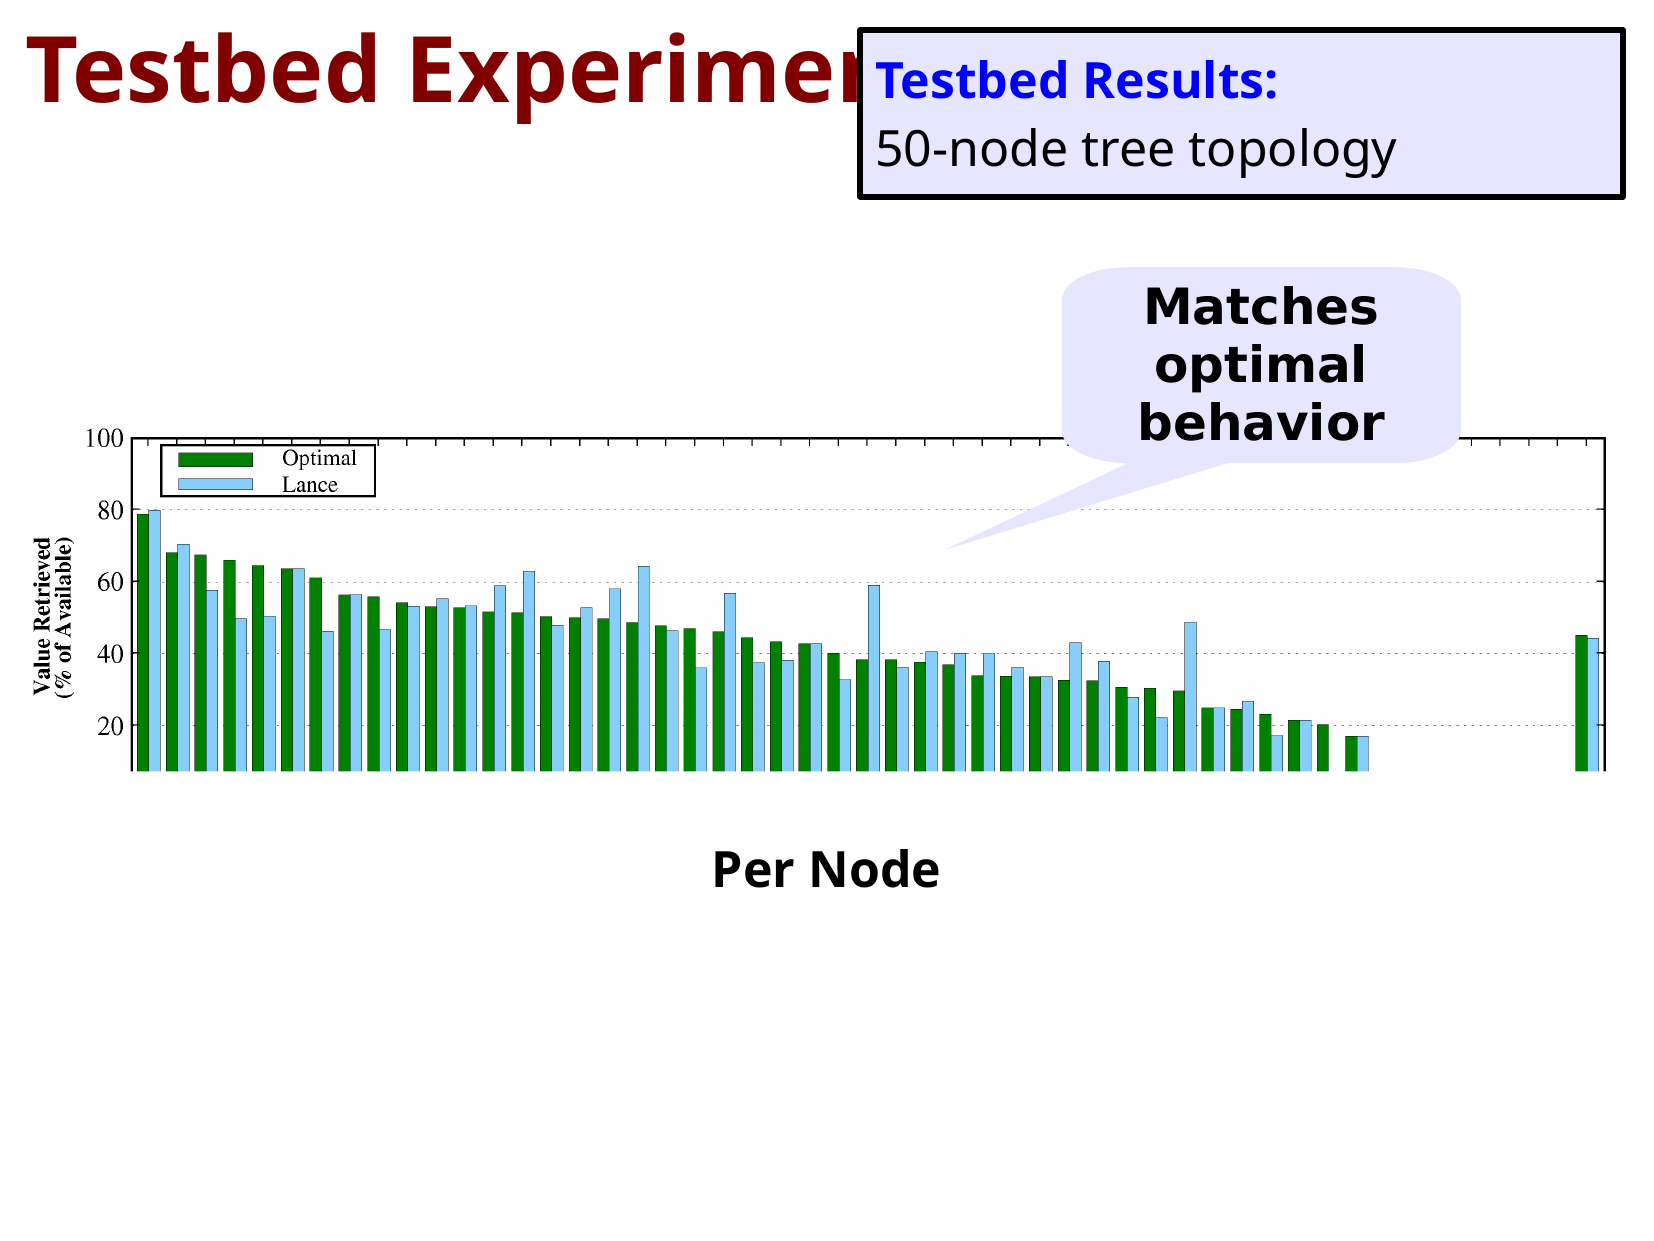

# Testbed Experiments
Testbed Results:
50-node tree topology
Matches
optimal behavior
Per Node